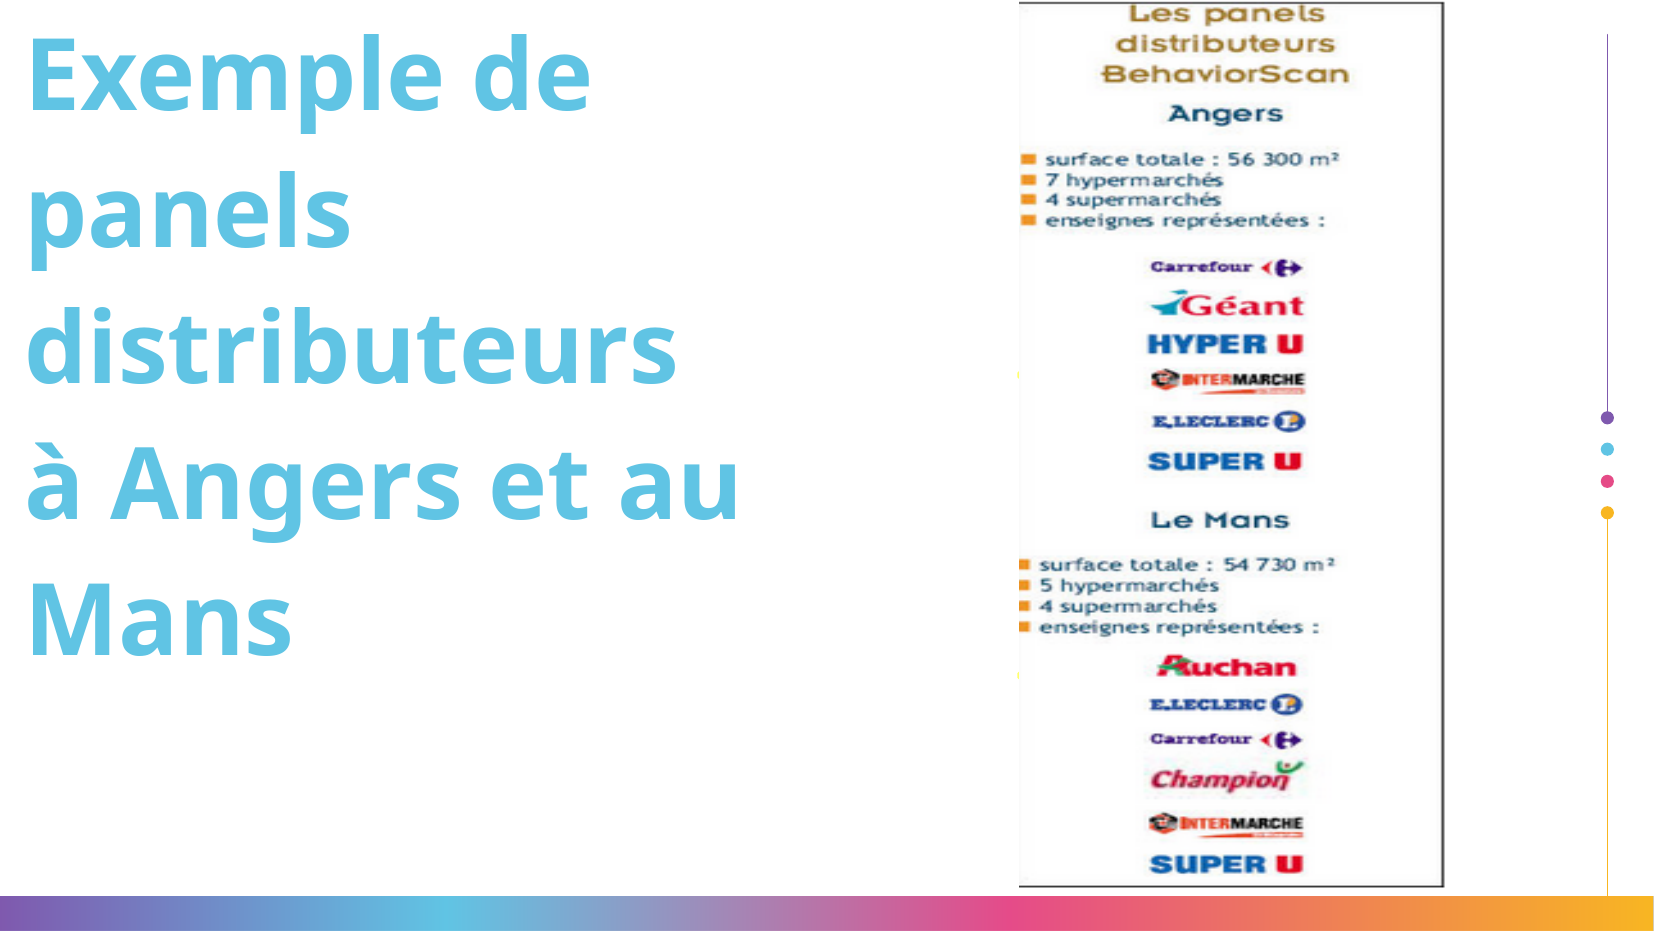

# Exemple de panels distributeurs à Angers et au Mans